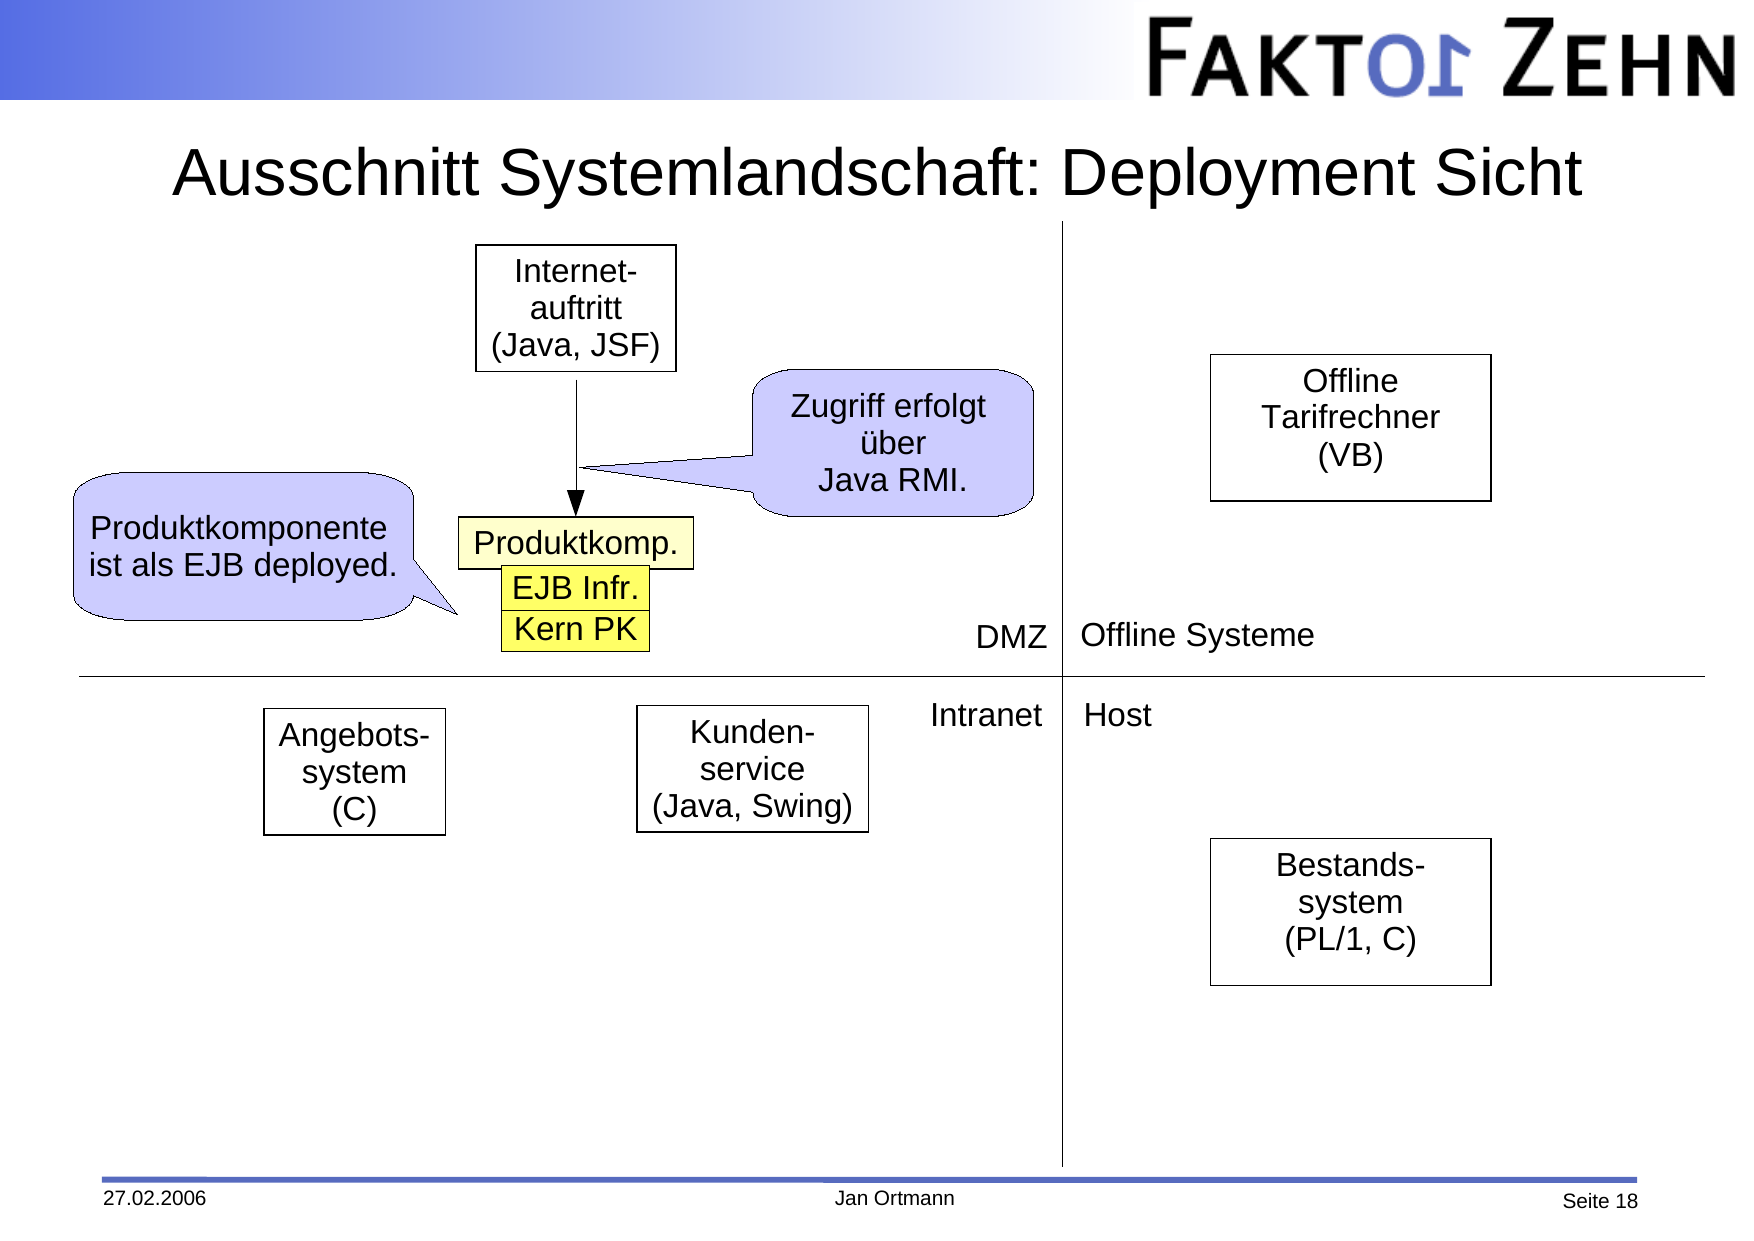

# Ausschnitt Systemlandschaft: Deployment Sicht
Internet-
auftritt
(Java, JSF)
Offline Tarifrechner
(VB)
Zugriff erfolgt
über
Java RMI.
Produktkomponente
ist als EJB deployed.
Produktkomp.
EJB Infr.
Kern PK
Offline Systeme
DMZ
Intranet
Host
Kunden-
service
(Java, Swing)
Angebots-
system
(C)
Bestands-
system
(PL/1, C)